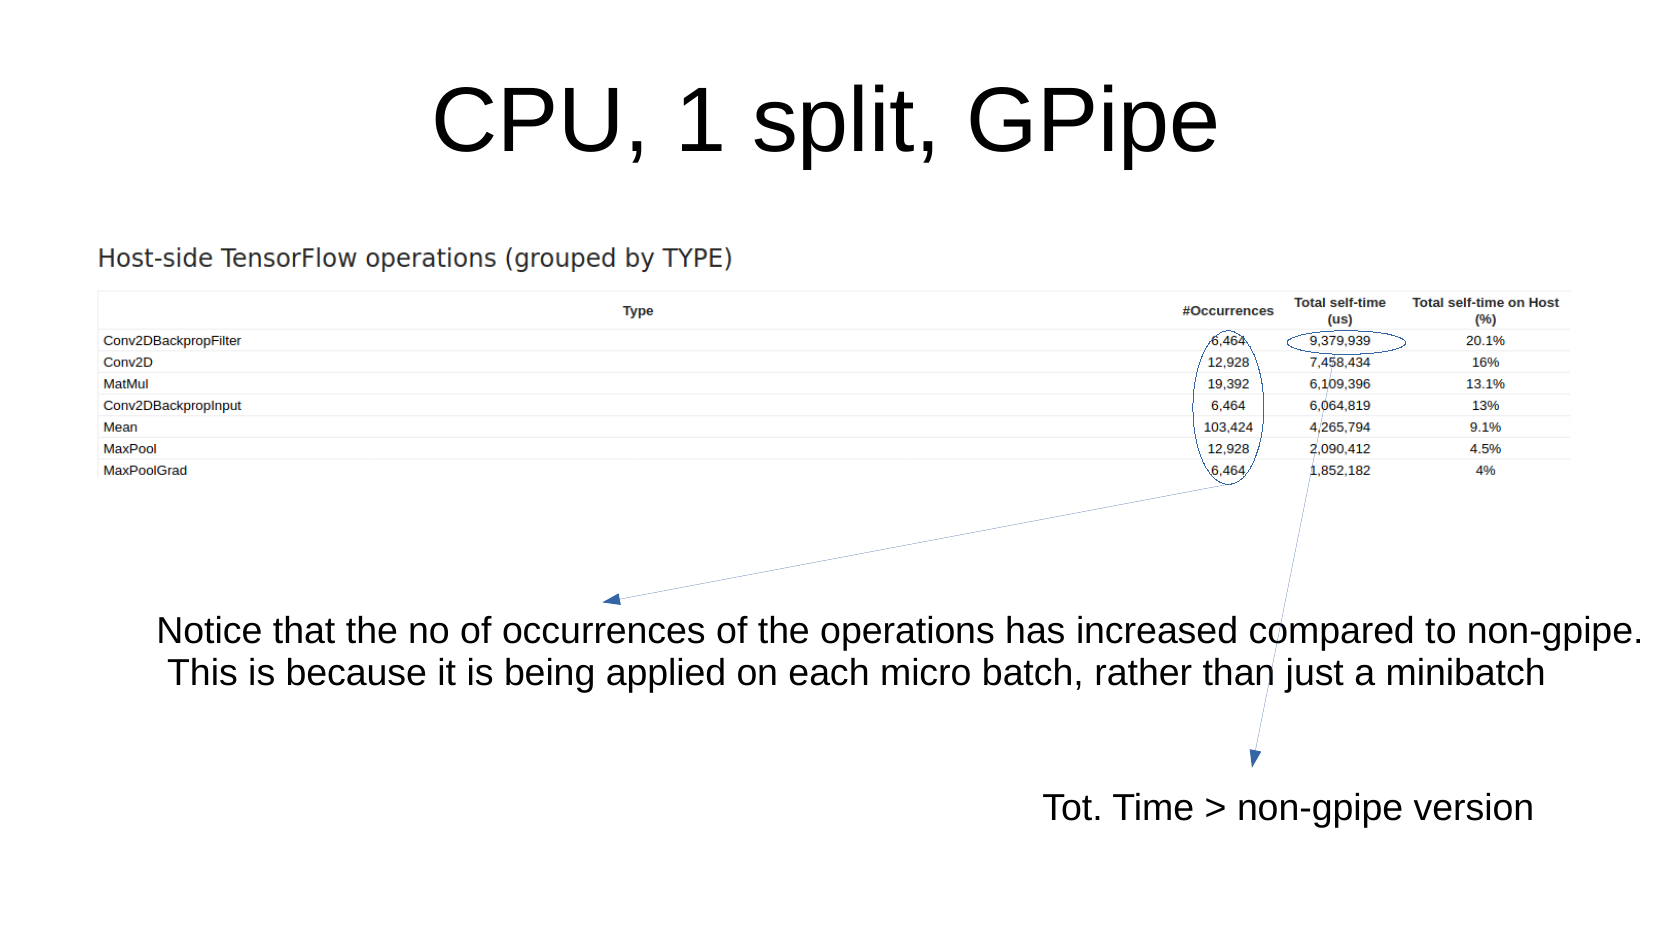

# CPU, 1 split, GPipe
Notice that the no of occurrences of the operations has increased compared to non-gpipe.
 This is because it is being applied on each micro batch, rather than just a minibatch
Tot. Time > non-gpipe version